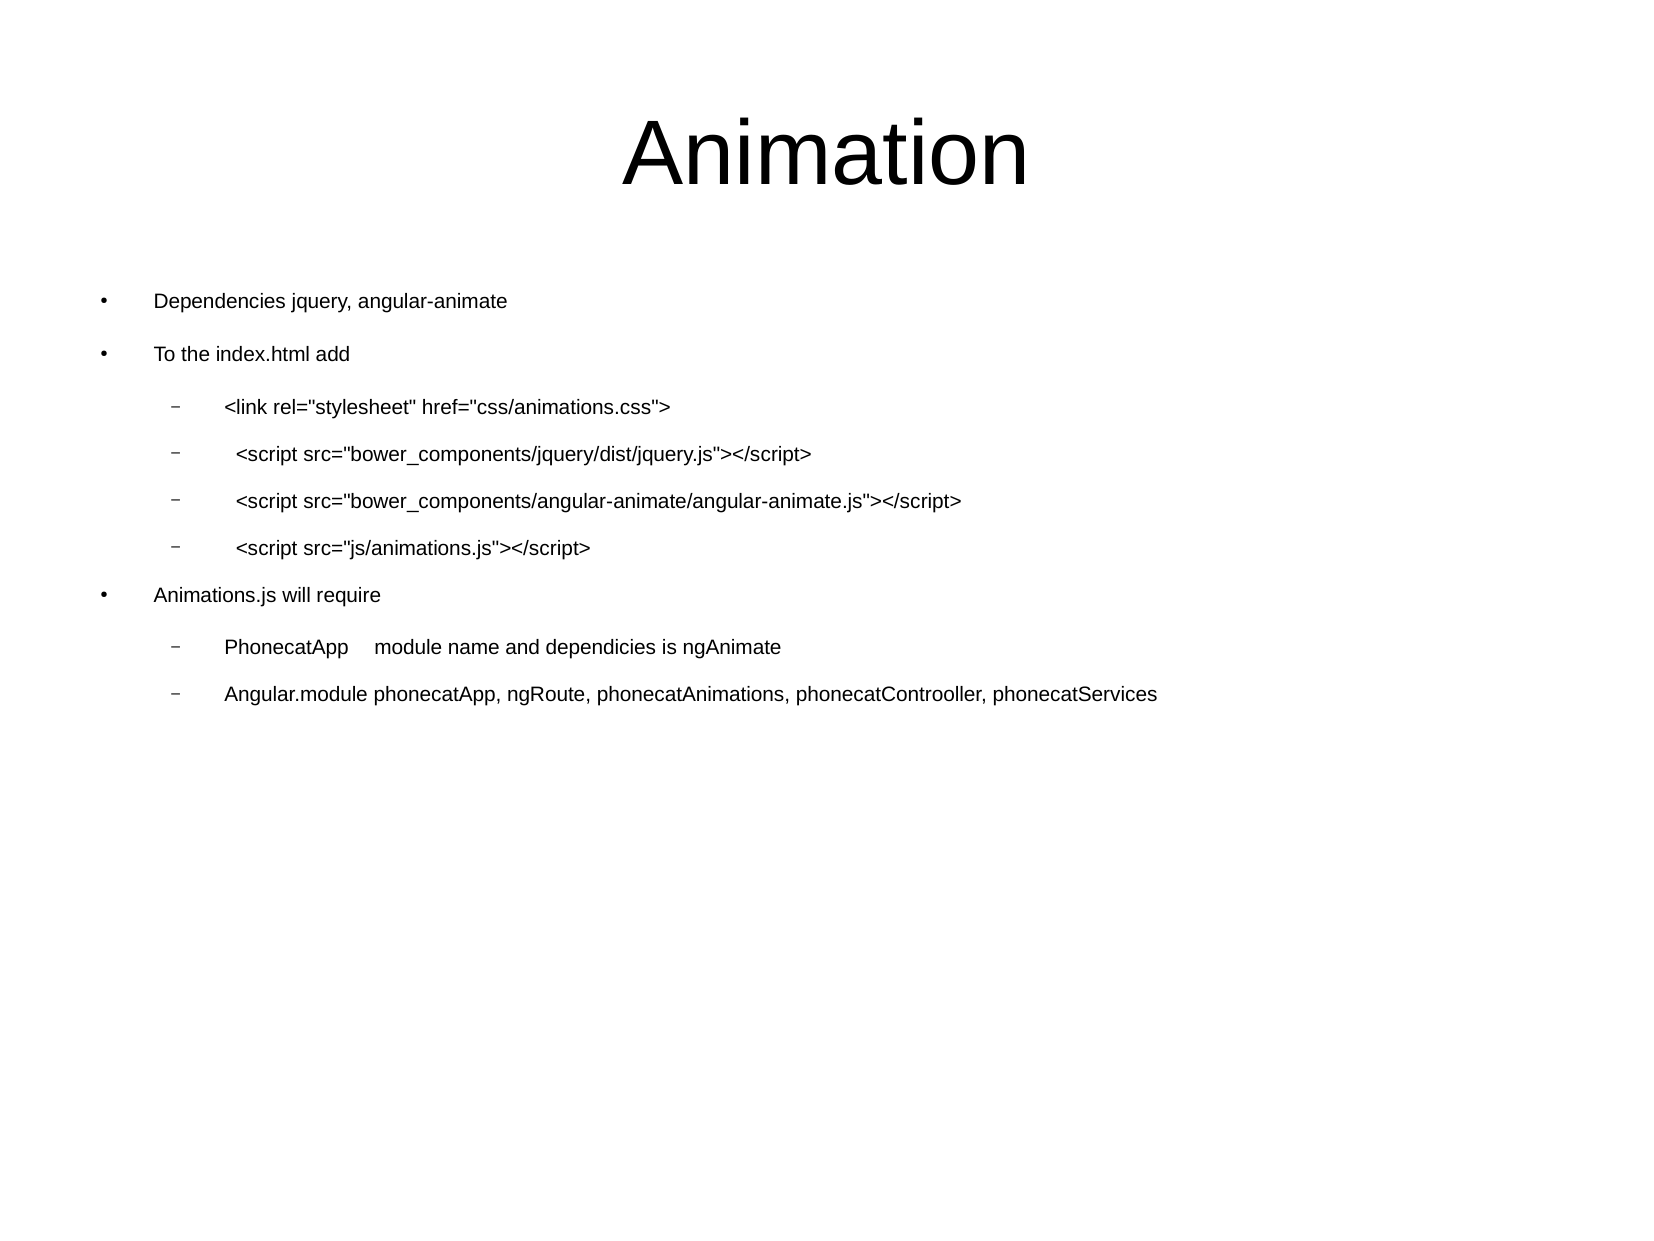

# Animation
Dependencies jquery, angular-animate
To the index.html add
<link rel="stylesheet" href="css/animations.css">
 <script src="bower_components/jquery/dist/jquery.js"></script>
 <script src="bower_components/angular-animate/angular-animate.js"></script>
 <script src="js/animations.js"></script>
Animations.js will require
PhonecatApp	module name and dependicies is ngAnimate
Angular.module phonecatApp, ngRoute, phonecatAnimations, phonecatControoller, phonecatServices